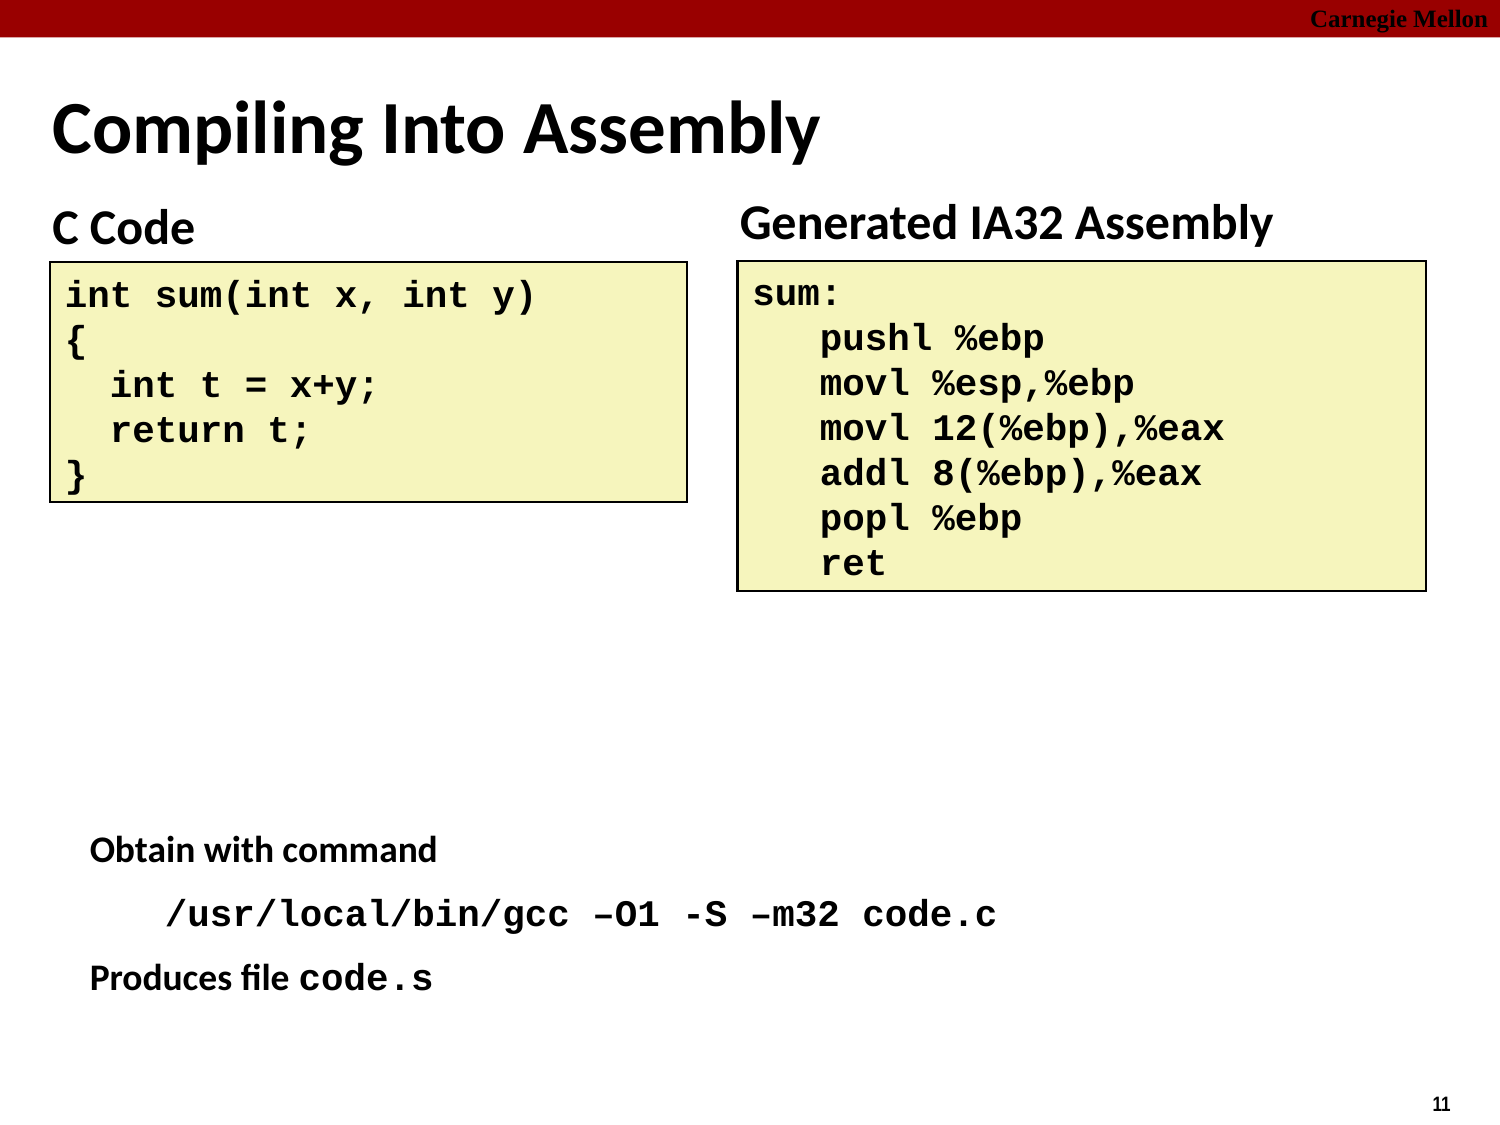

# Compiling Into Assembly
Generated IA32 Assembly
C Code
sum:
 pushl %ebp
 movl %esp,%ebp
 movl 12(%ebp),%eax
 addl 8(%ebp),%eax
 popl %ebp
 ret
int sum(int x, int y)
{
 int t = x+y;
 return t;
}
Obtain with command
/usr/local/bin/gcc –O1 -S –m32 code.c
Produces file code.s